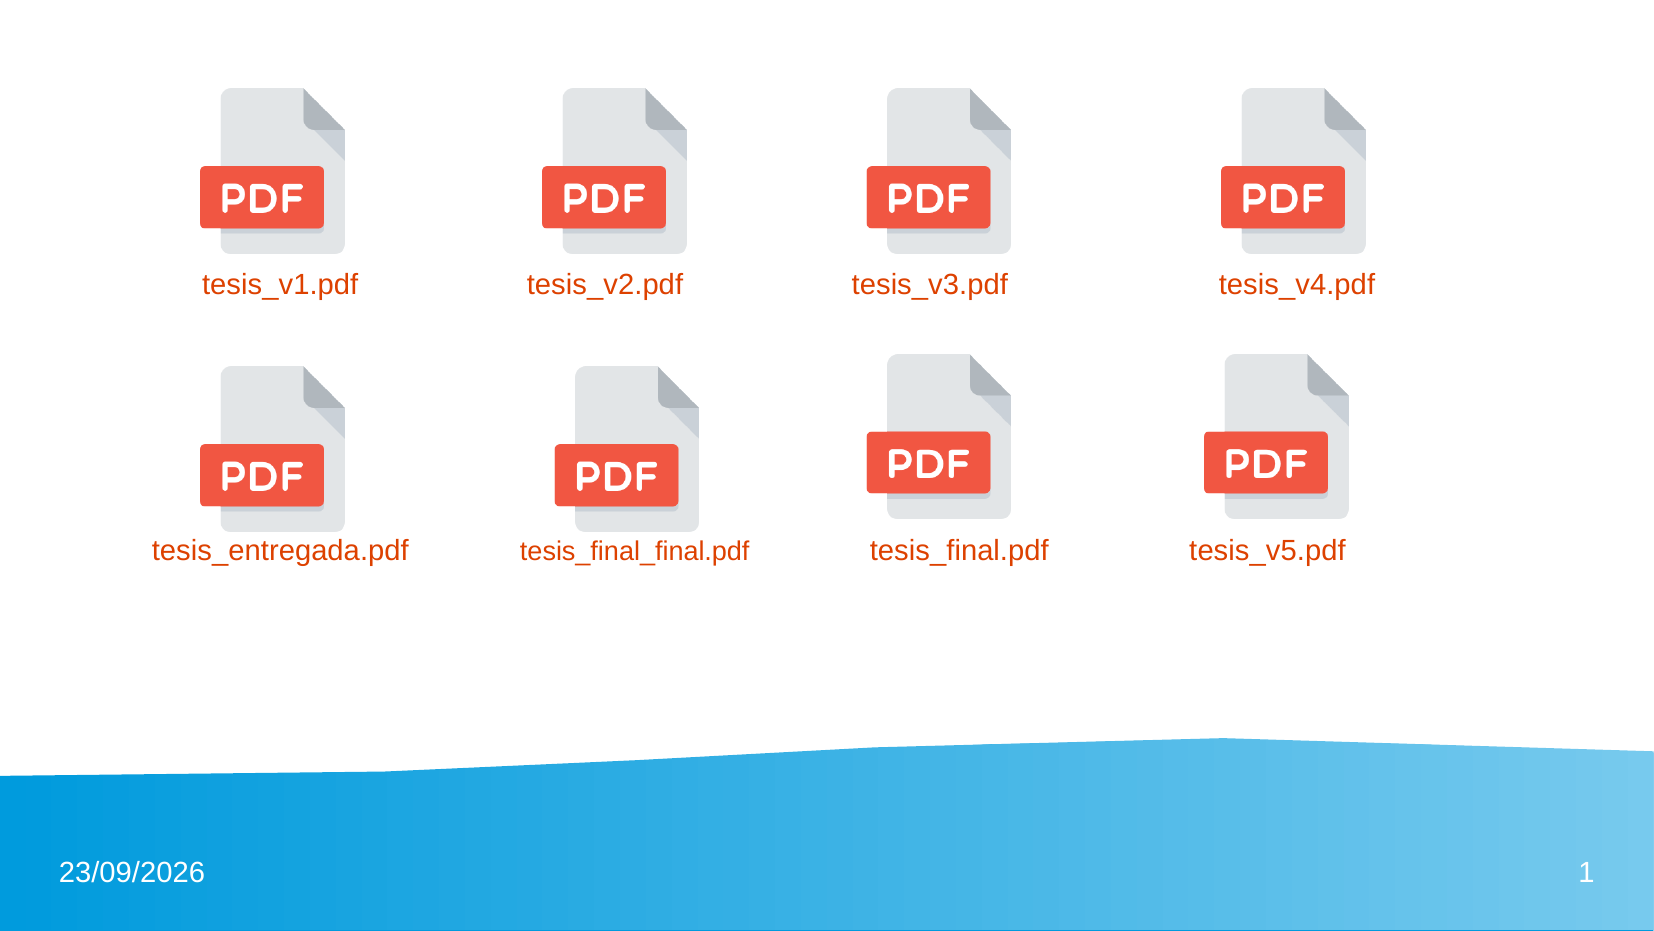

# tesis_v1.pdf
tesis_v2.pdf
tesis_v3.pdf
tesis_v4.pdf
tesis_entregada.pdf
tesis_final_final.pdf
tesis_final.pdf
tesis_v5.pdf